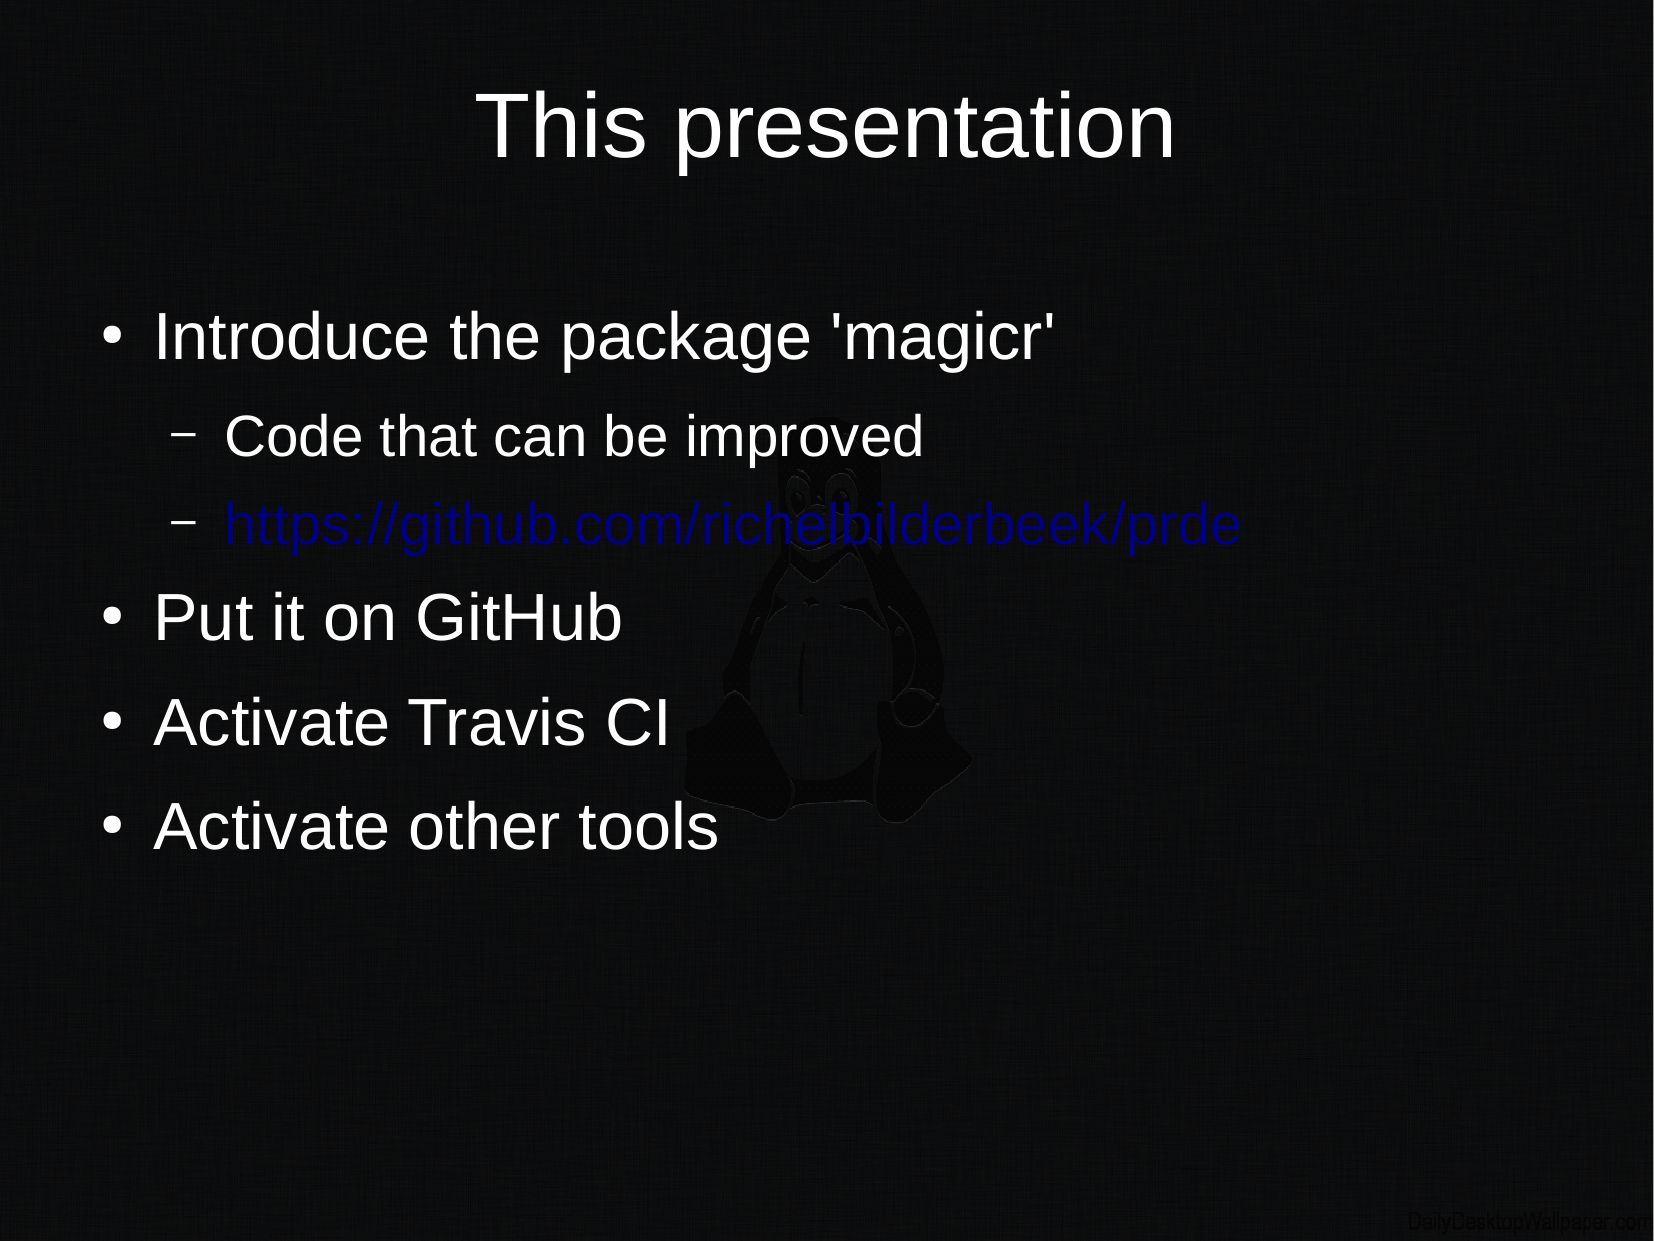

# This presentation
Introduce the package 'magicr'
Code that can be improved
https://github.com/richelbilderbeek/prde
Put it on GitHub
Activate Travis CI
Activate other tools